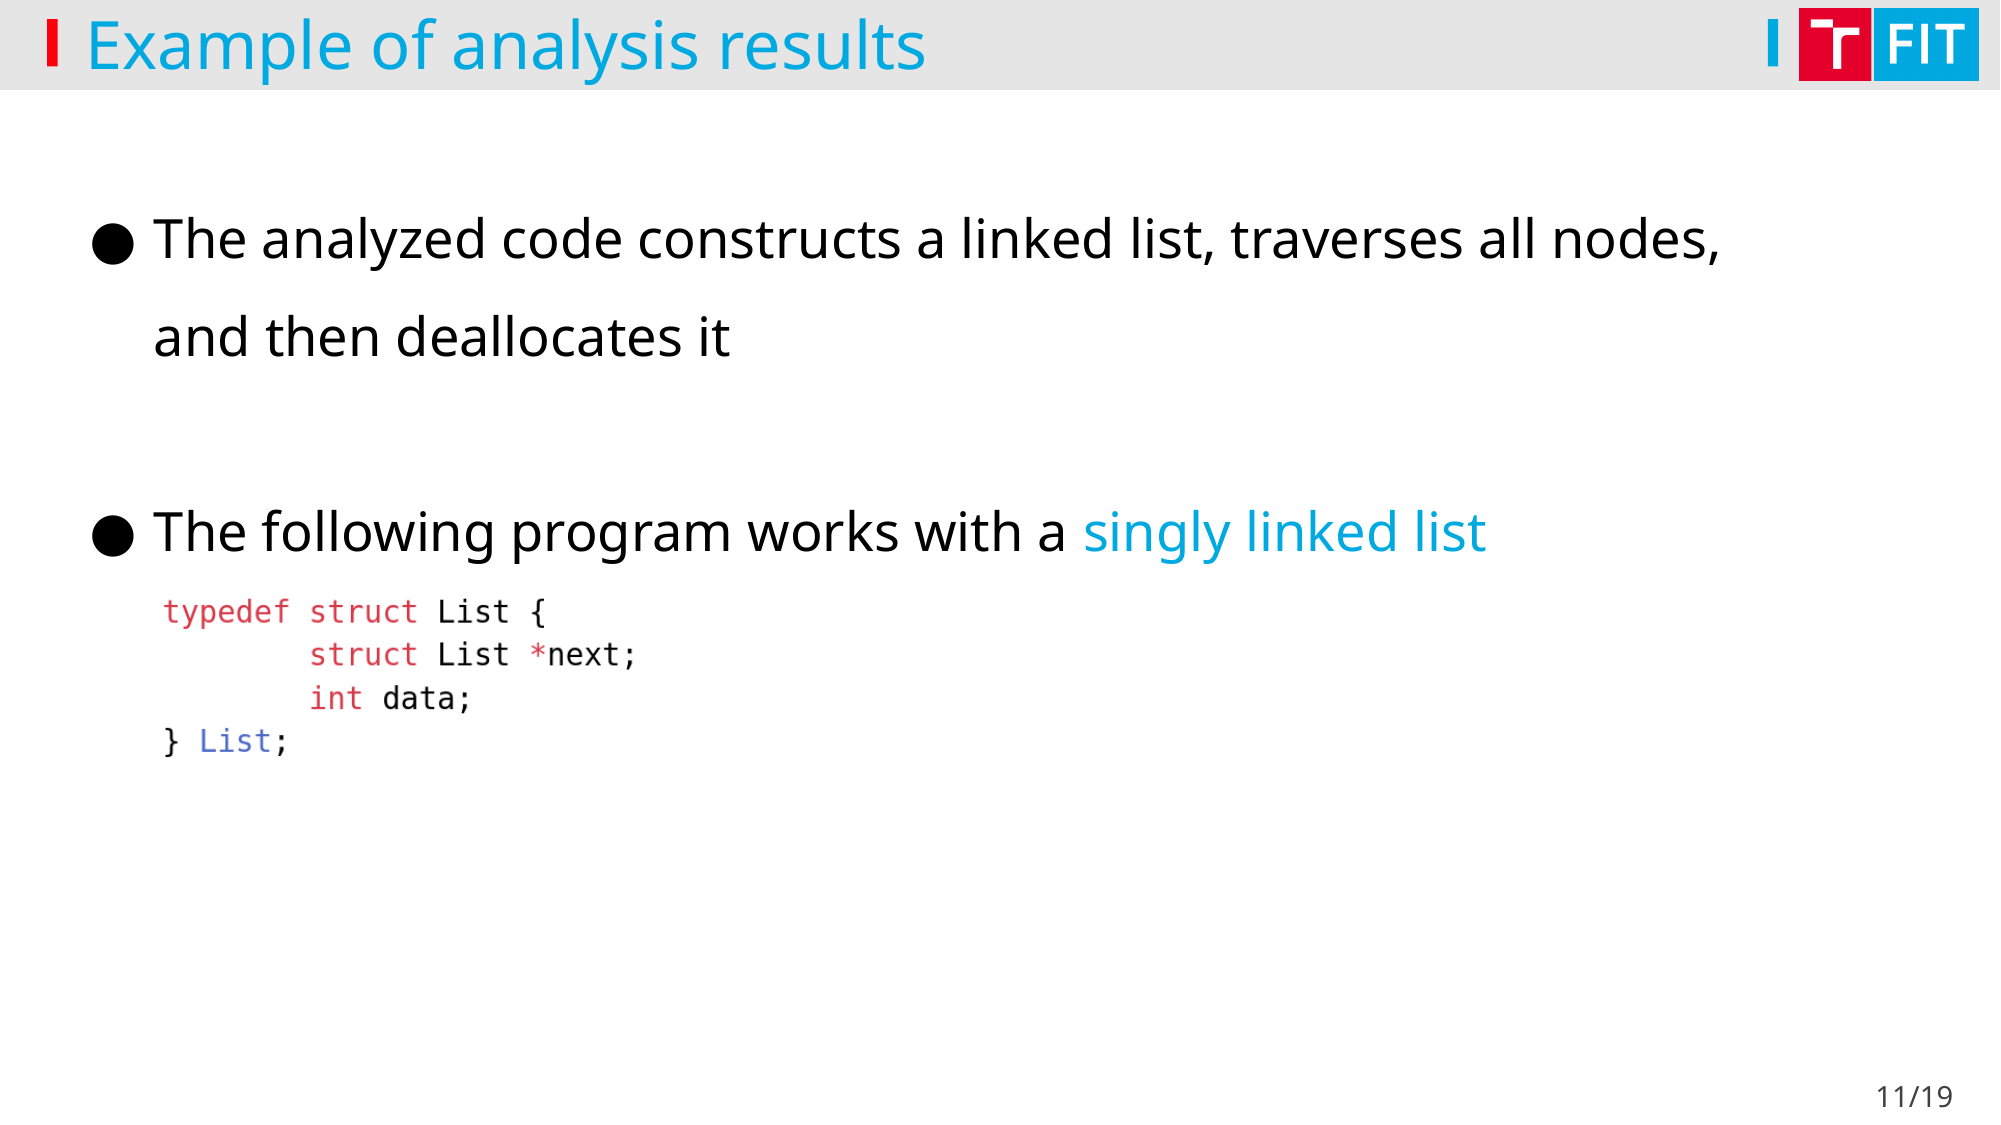

# Example of analysis results
The analyzed code constructs a linked list, traverses all nodes, and then deallocates it
The following program works with a singly linked list